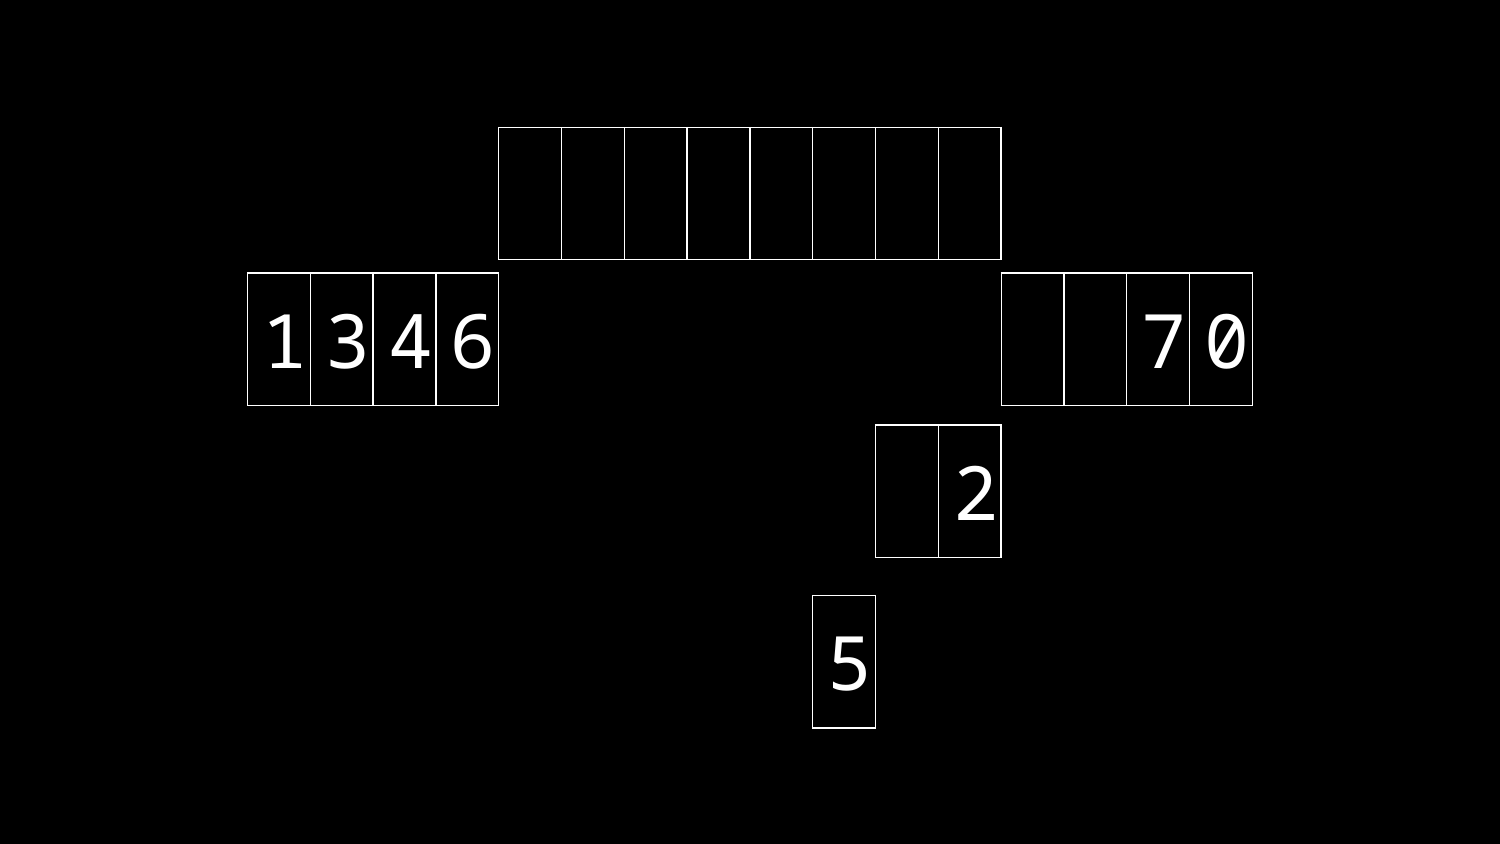

| | | | | | | | |
| --- | --- | --- | --- | --- | --- | --- | --- |
| 1 | 3 | 4 | 6 |
| --- | --- | --- | --- |
| | | 7 | 0 |
| --- | --- | --- | --- |
| | 2 |
| --- | --- |
| 5 |
| --- |